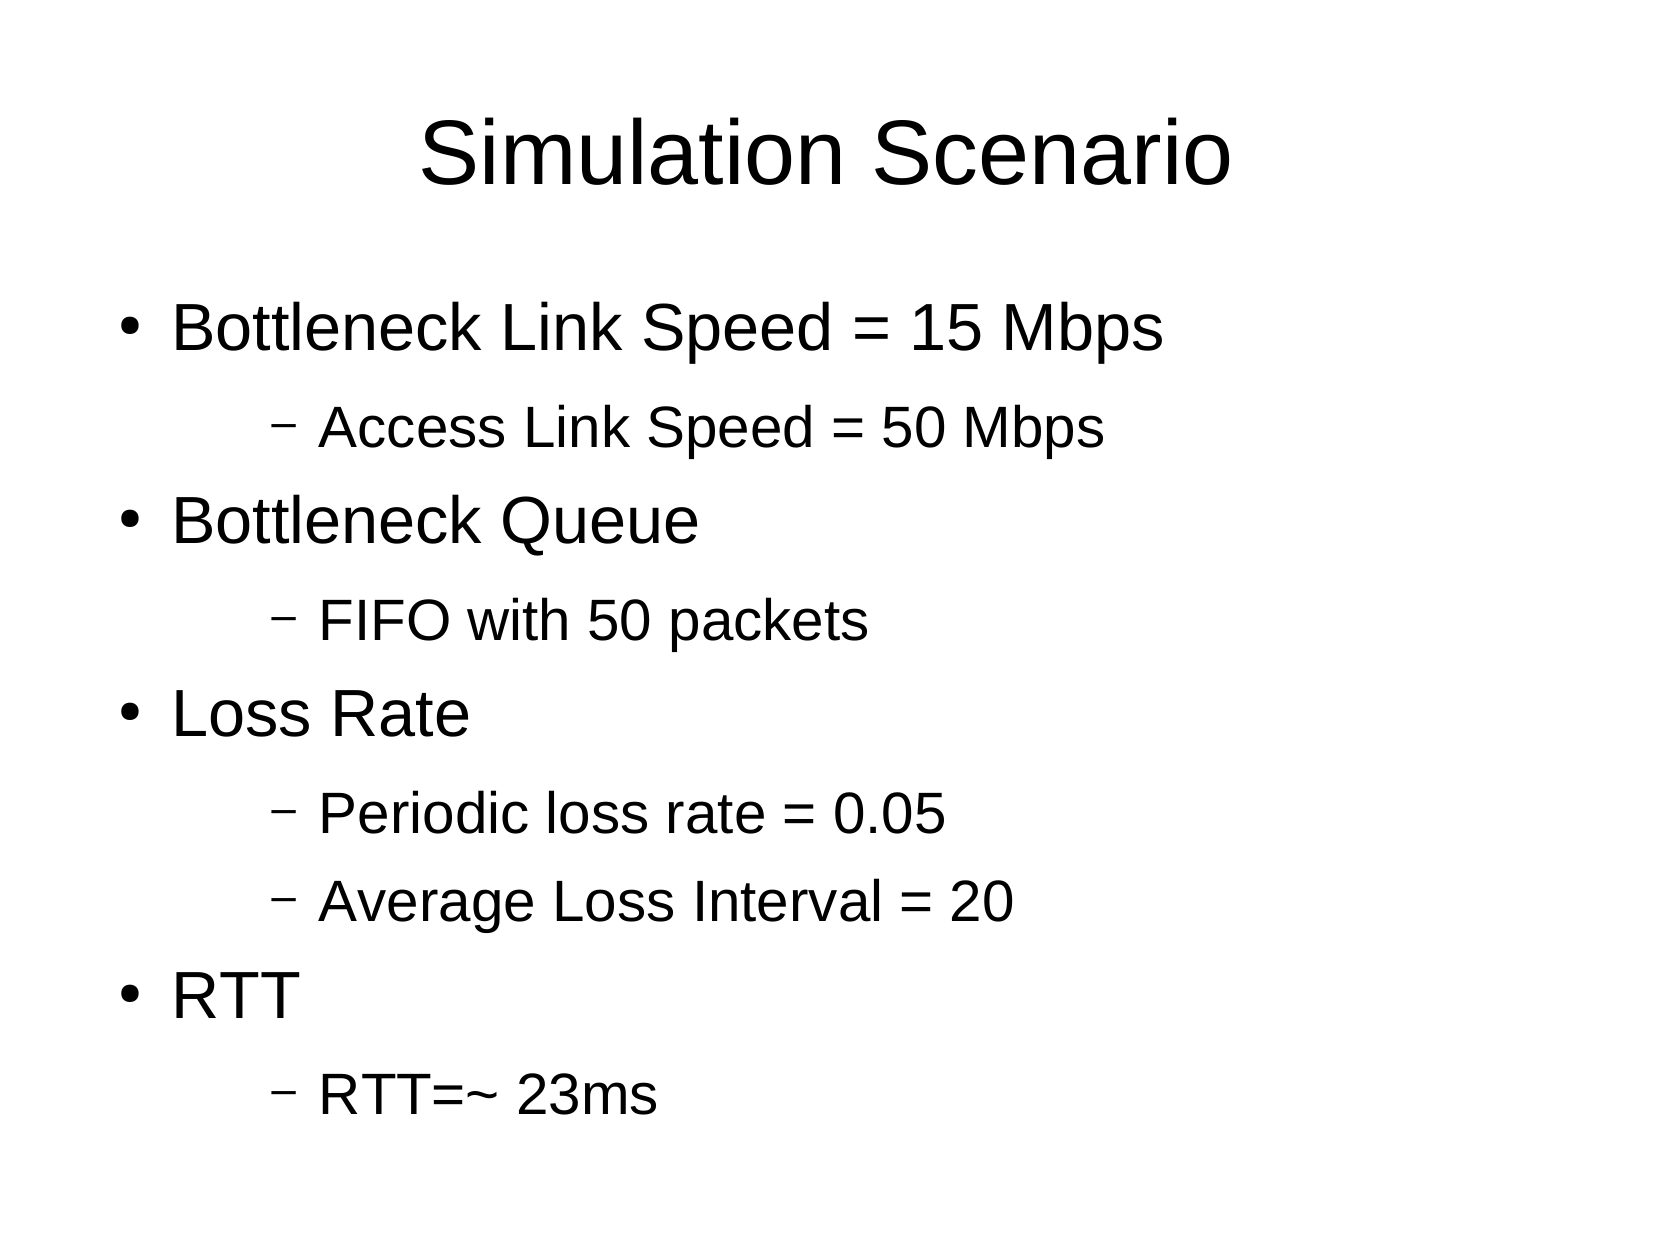

# Simulation Scenario
Bottleneck Link Speed = 15 Mbps
Access Link Speed = 50 Mbps
Bottleneck Queue
FIFO with 50 packets
Loss Rate
Periodic loss rate = 0.05
Average Loss Interval = 20
RTT
RTT=~ 23ms